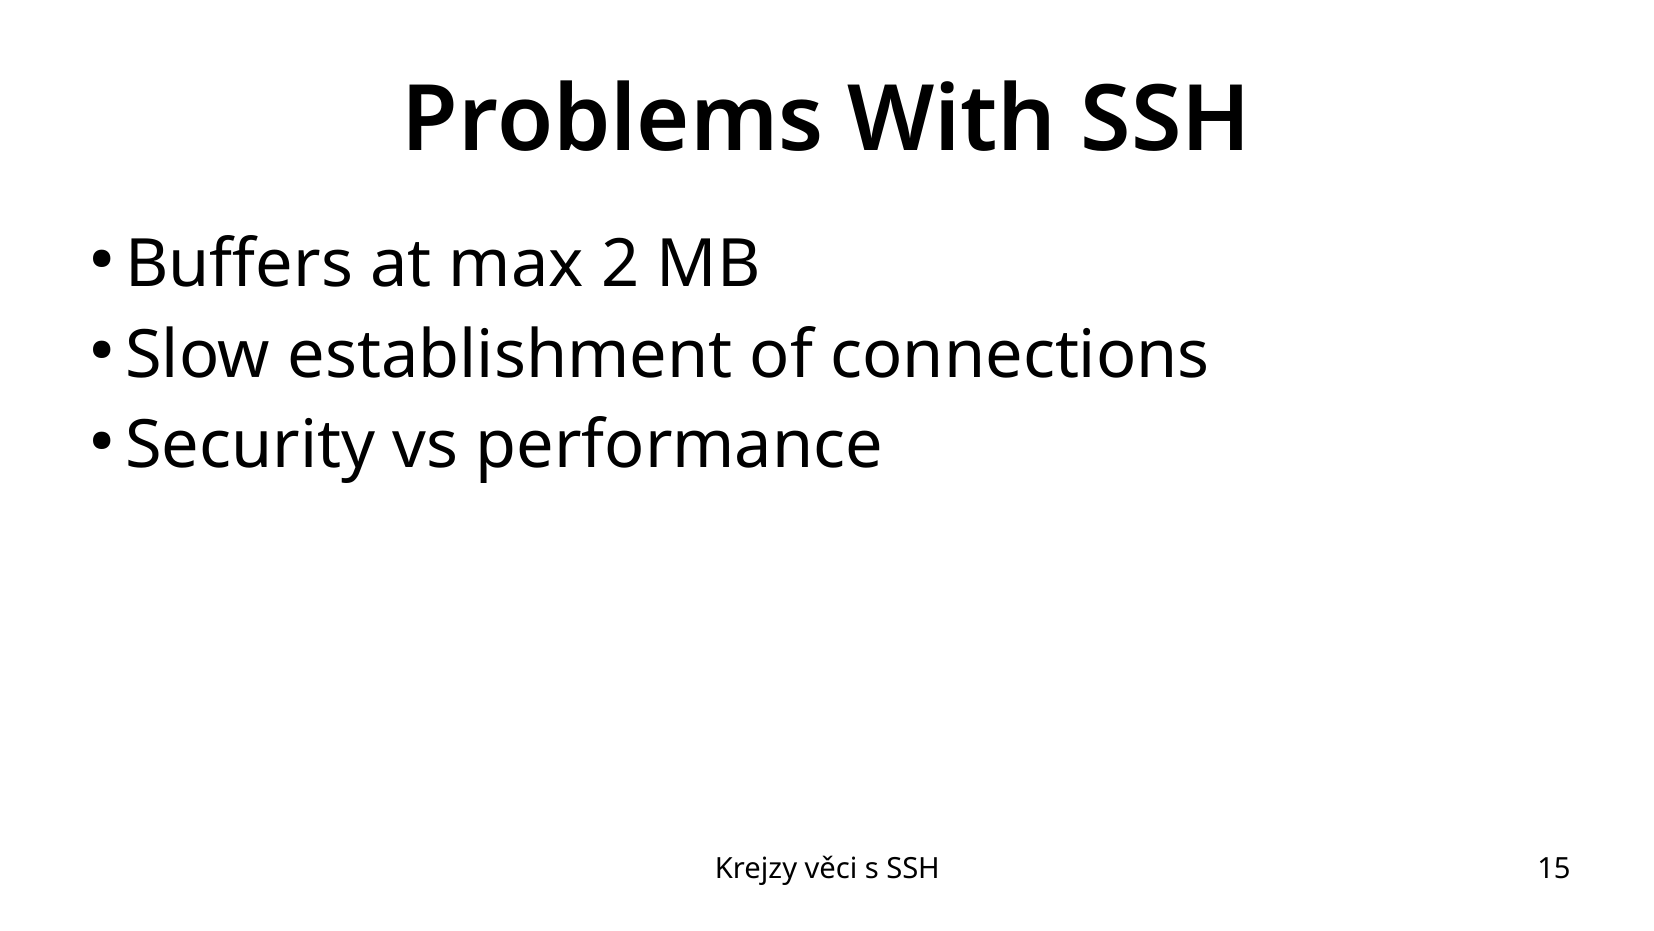

# Problems With SSH
Buffers at max 2 MB
Slow establishment of connections
Security vs performance
Krejzy věci s SSH
15